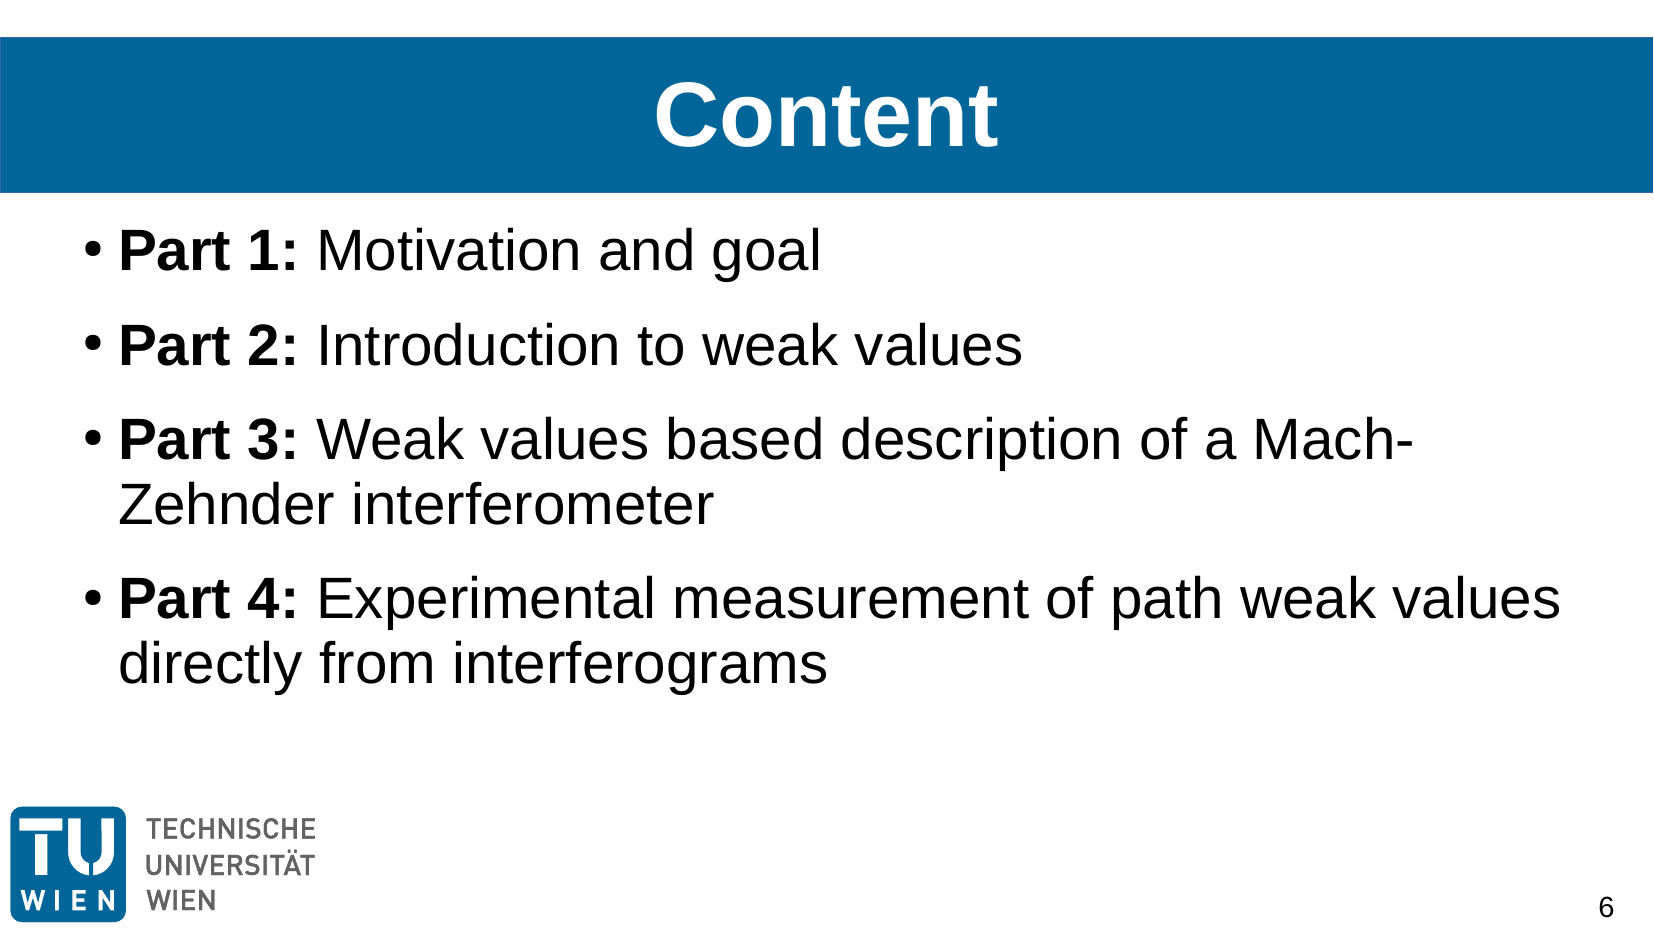

# Content
Part 1: Motivation and goal
Part 2: Introduction to weak values
Part 3: Weak values based description of a Mach-Zehnder interferometer
Part 4: Experimental measurement of path weak values directly from interferograms